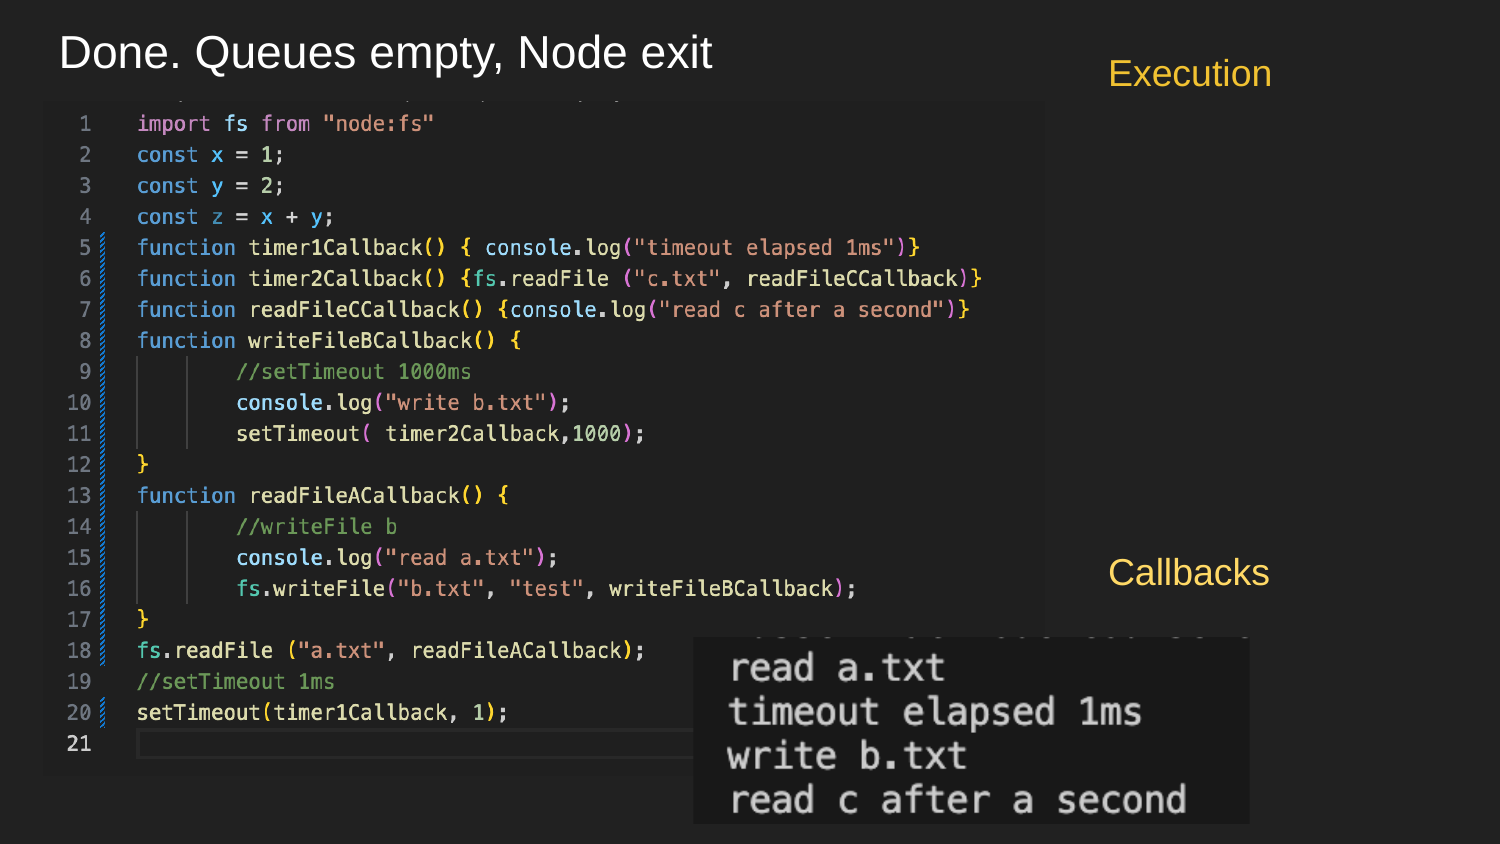

# Done. Queues empty, Node exit
Execution
Callbacks